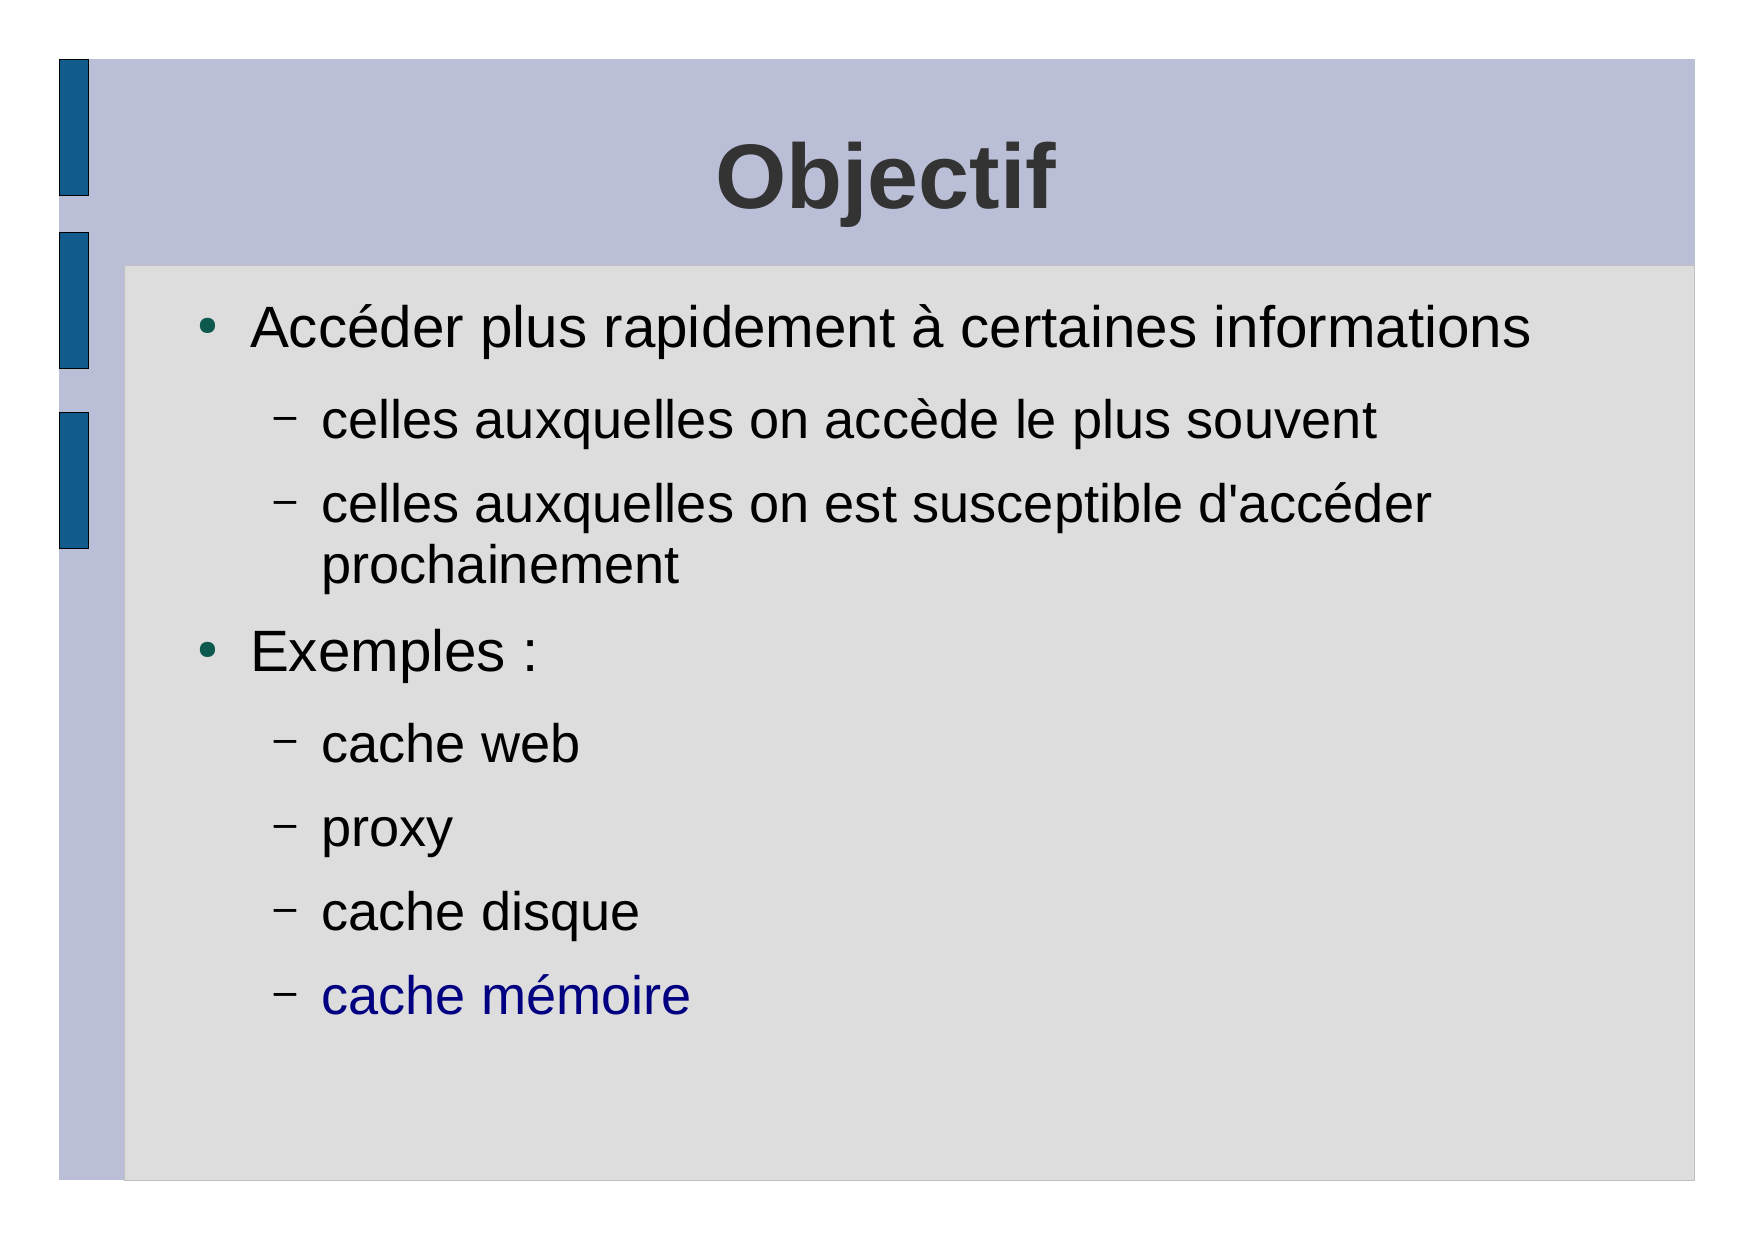

# Objectif
Accéder plus rapidement à certaines informations
celles auxquelles on accède le plus souvent
celles auxquelles on est susceptible d'accéder prochainement
Exemples :
cache web
proxy
cache disque
cache mémoire